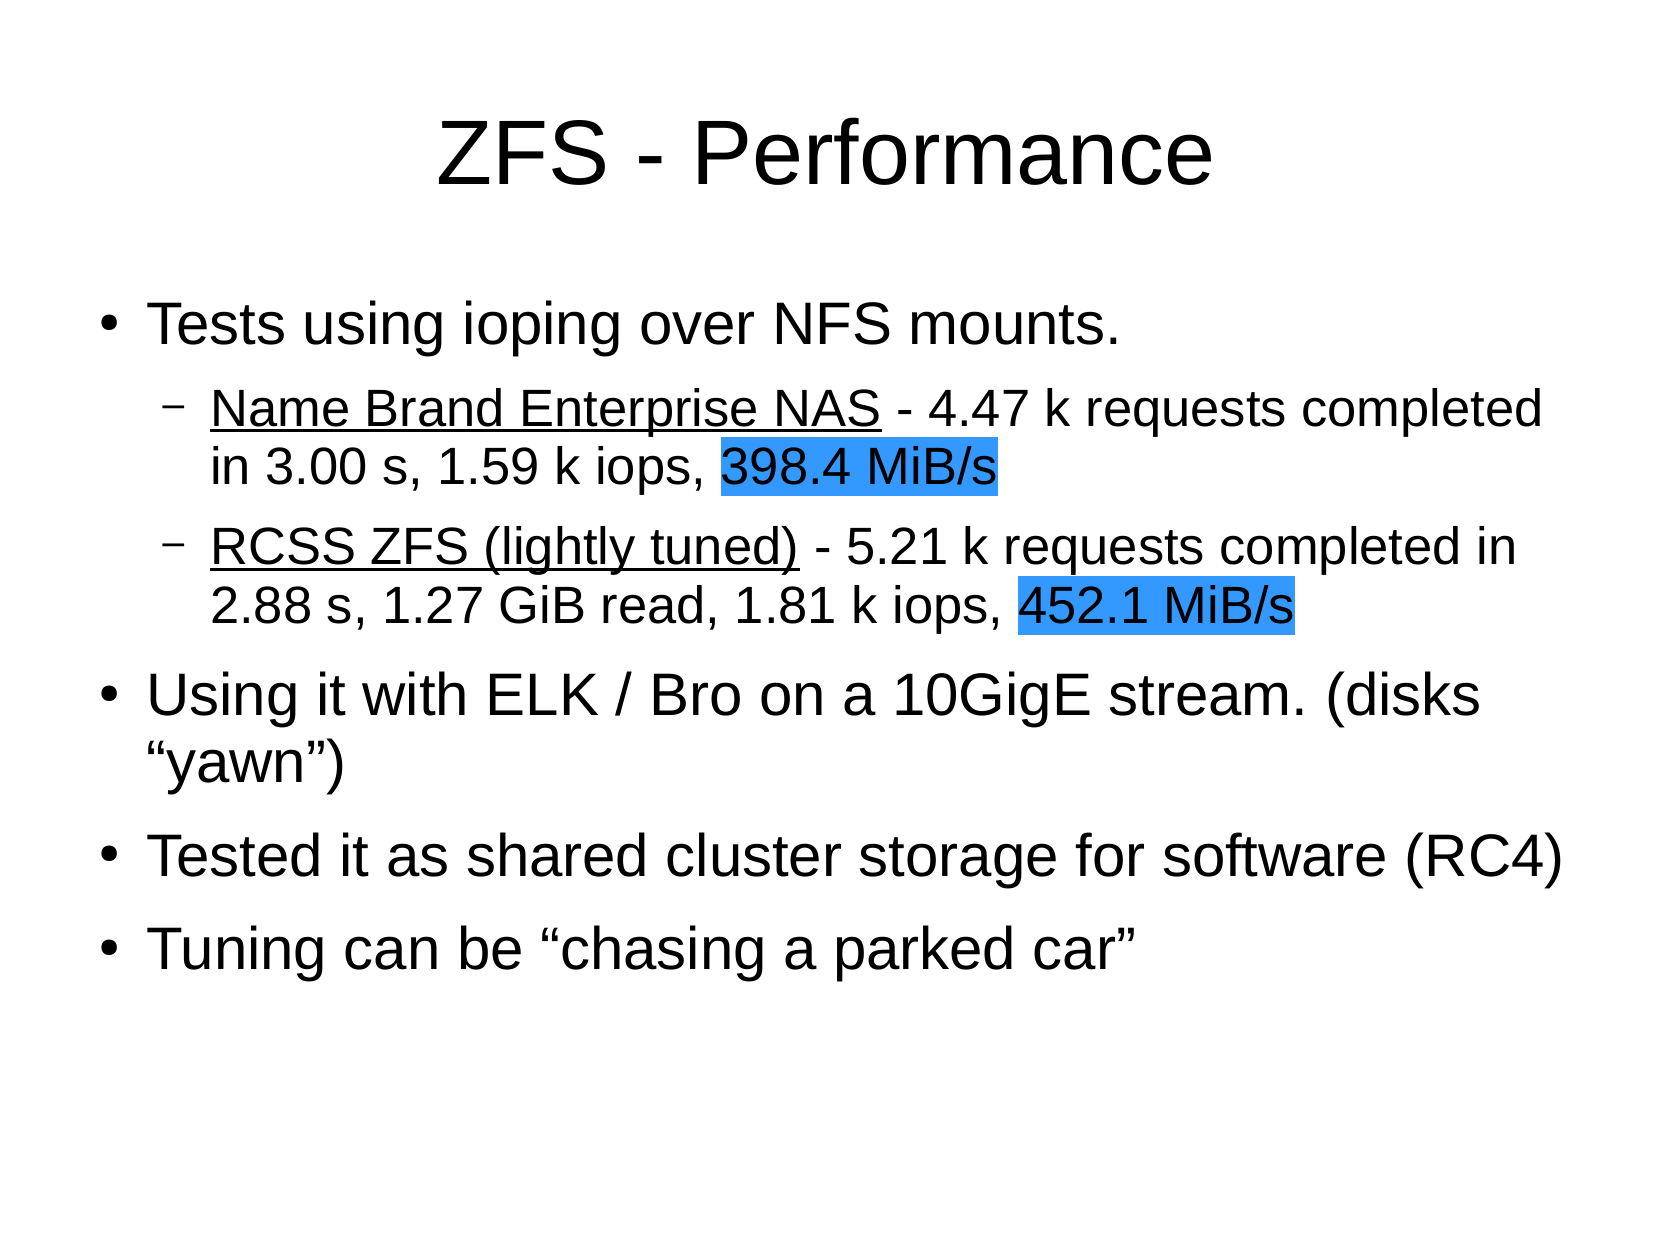

# ZFS - Performance
Tests using ioping over NFS mounts.
Name Brand Enterprise NAS - 4.47 k requests completed in 3.00 s, 1.59 k iops, 398.4 MiB/s
RCSS ZFS (lightly tuned) - 5.21 k requests completed in 2.88 s, 1.27 GiB read, 1.81 k iops, 452.1 MiB/s
Using it with ELK / Bro on a 10GigE stream. (disks “yawn”)
Tested it as shared cluster storage for software (RC4)
Tuning can be “chasing a parked car”